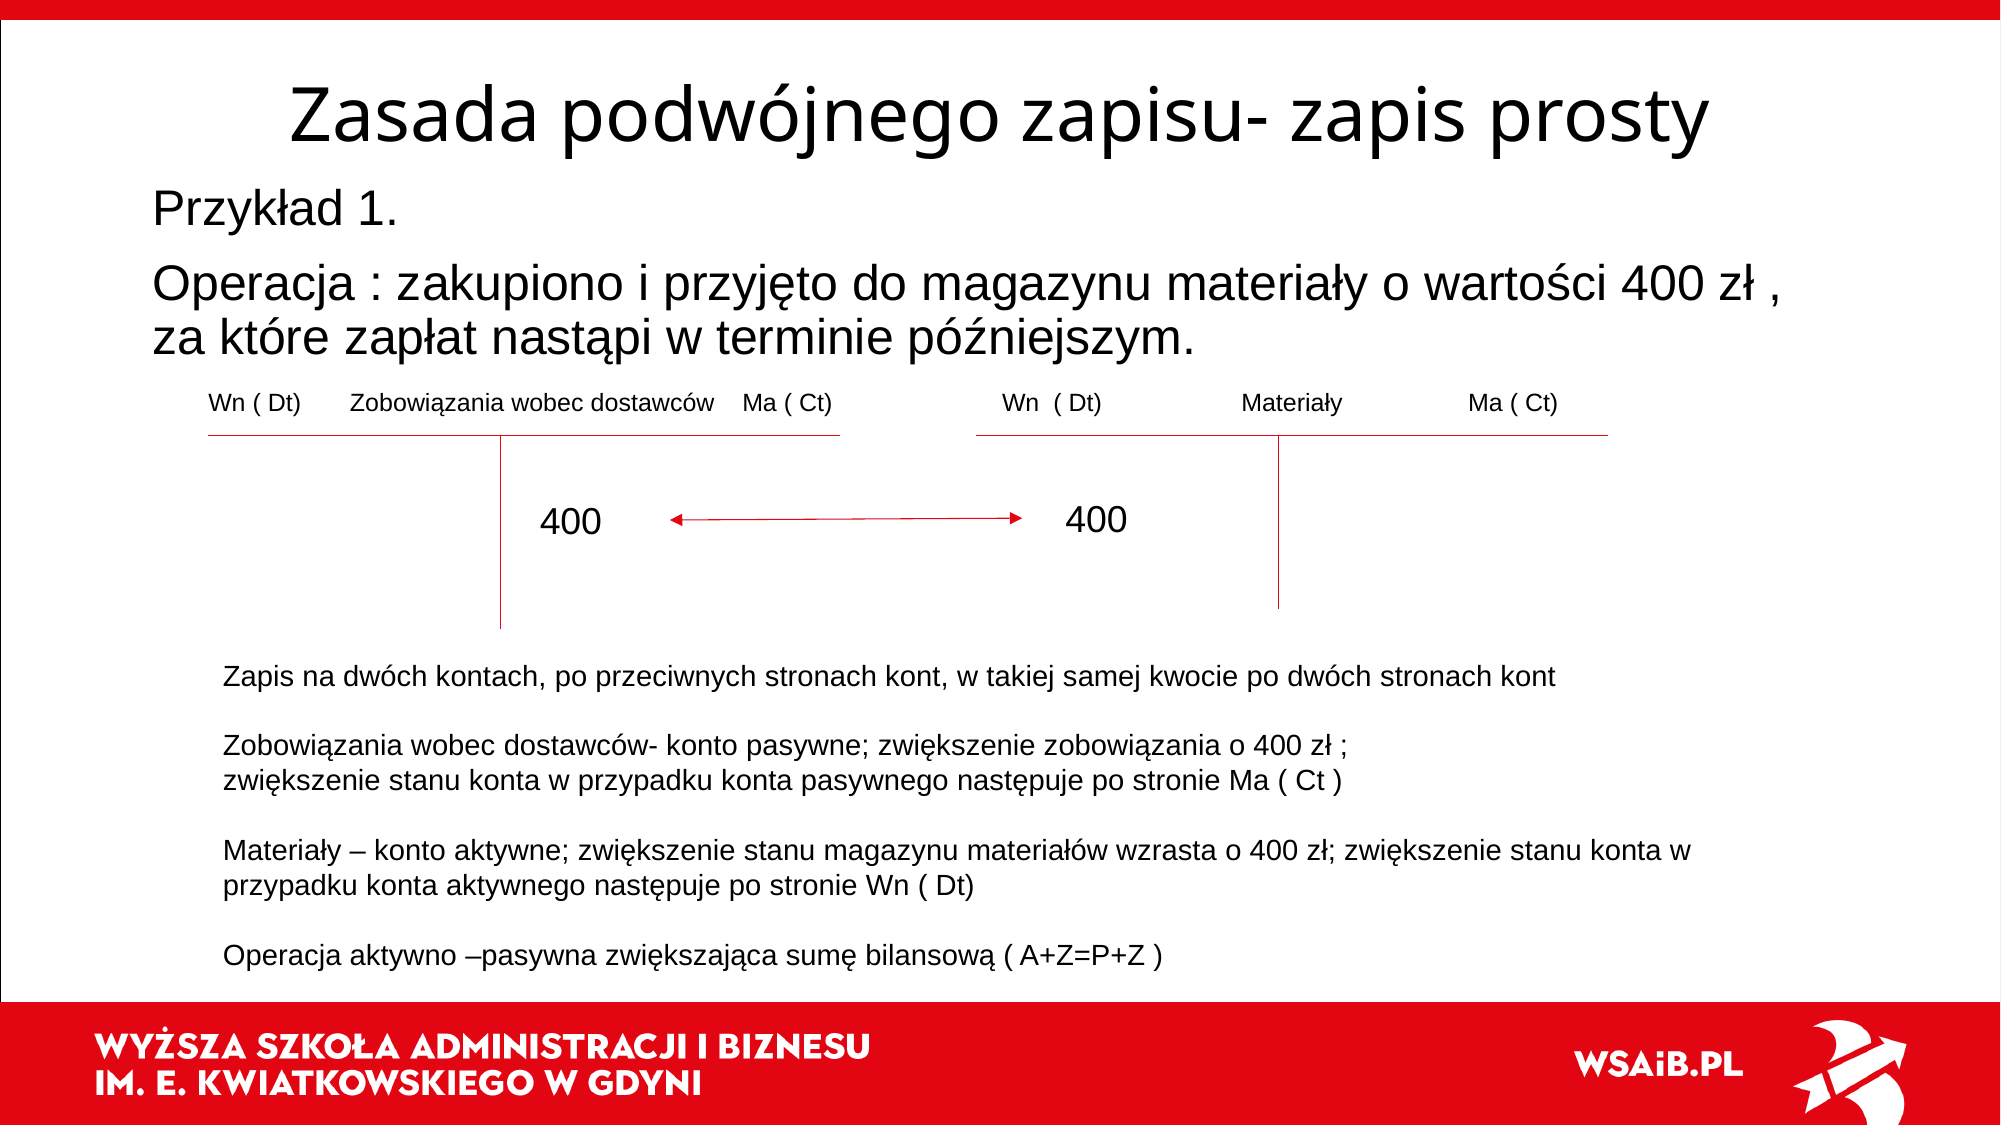

# Zasada podwójnego zapisu- zapis prosty
Przykład 1.
Operacja : zakupiono i przyjęto do magazynu materiały o wartości 400 zł , za które zapłat nastąpi w terminie późniejszym.
Wn ( Dt) Zobowiązania wobec dostawców Ma ( Ct)
Wn ( Dt) Materiały Ma ( Ct)
 400
400
Zapis na dwóch kontach, po przeciwnych stronach kont, w takiej samej kwocie po dwóch stronach kont
Zobowiązania wobec dostawców- konto pasywne; zwiększenie zobowiązania o 400 zł ;
zwiększenie stanu konta w przypadku konta pasywnego następuje po stronie Ma ( Ct )
Materiały – konto aktywne; zwiększenie stanu magazynu materiałów wzrasta o 400 zł; zwiększenie stanu konta w przypadku konta aktywnego następuje po stronie Wn ( Dt)
Operacja aktywno –pasywna zwiększająca sumę bilansową ( A+Z=P+Z )